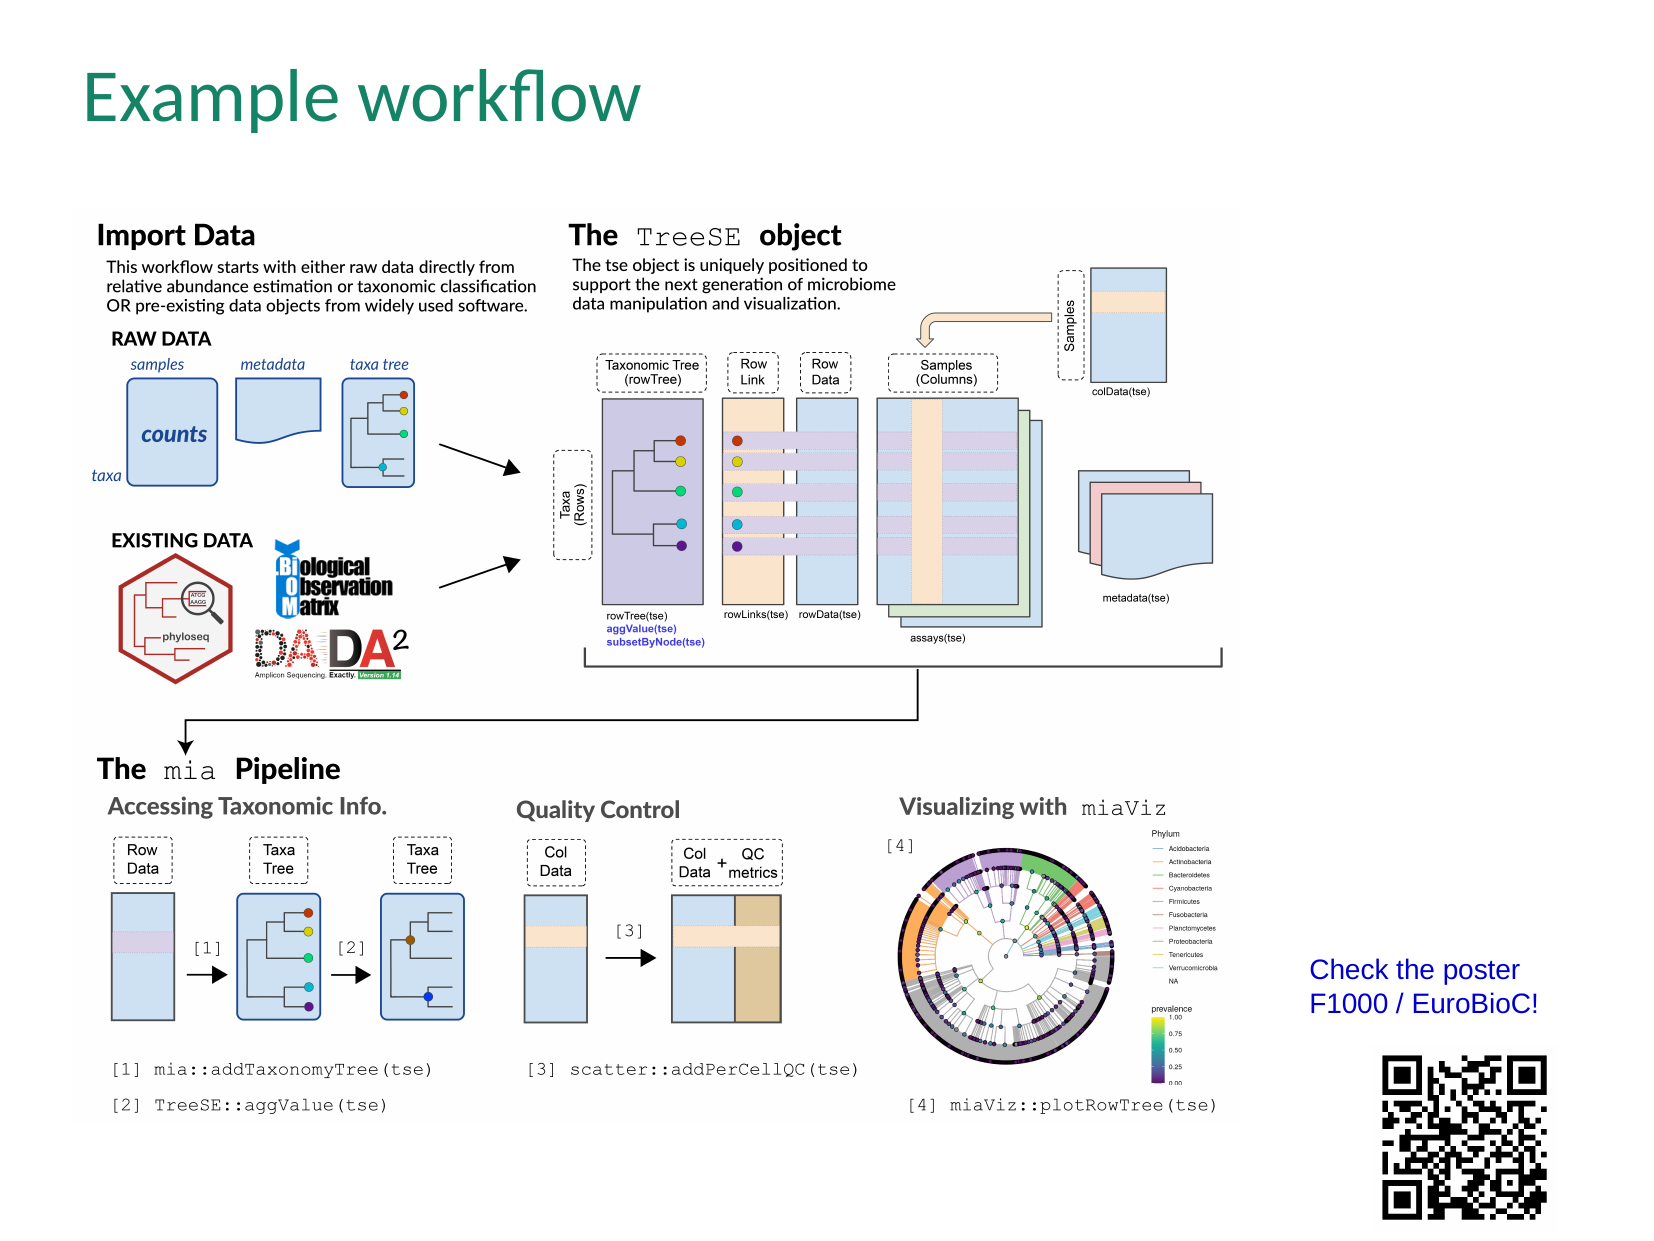

# Example workflow
Check the poster
F1000 / EuroBioC!